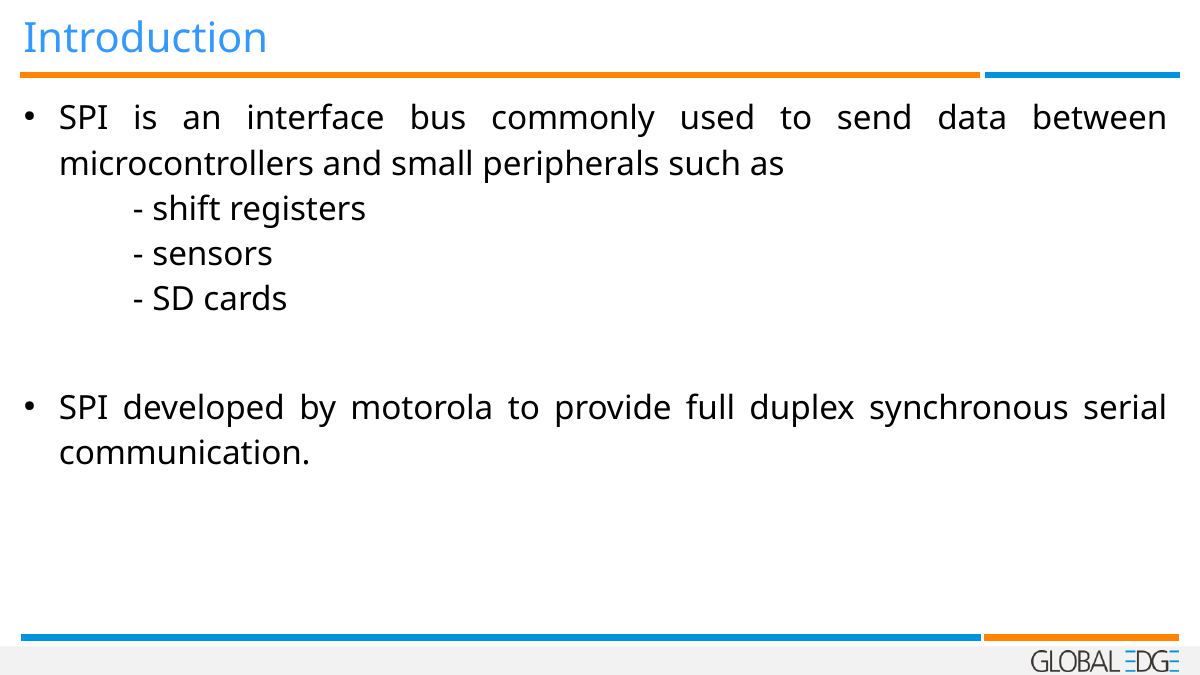

# Introduction
SPI is an interface bus commonly used to send data between microcontrollers and small peripherals such as
	- shift registers
	- sensors
	- SD cards
SPI developed by motorola to provide full duplex synchronous serial communication.